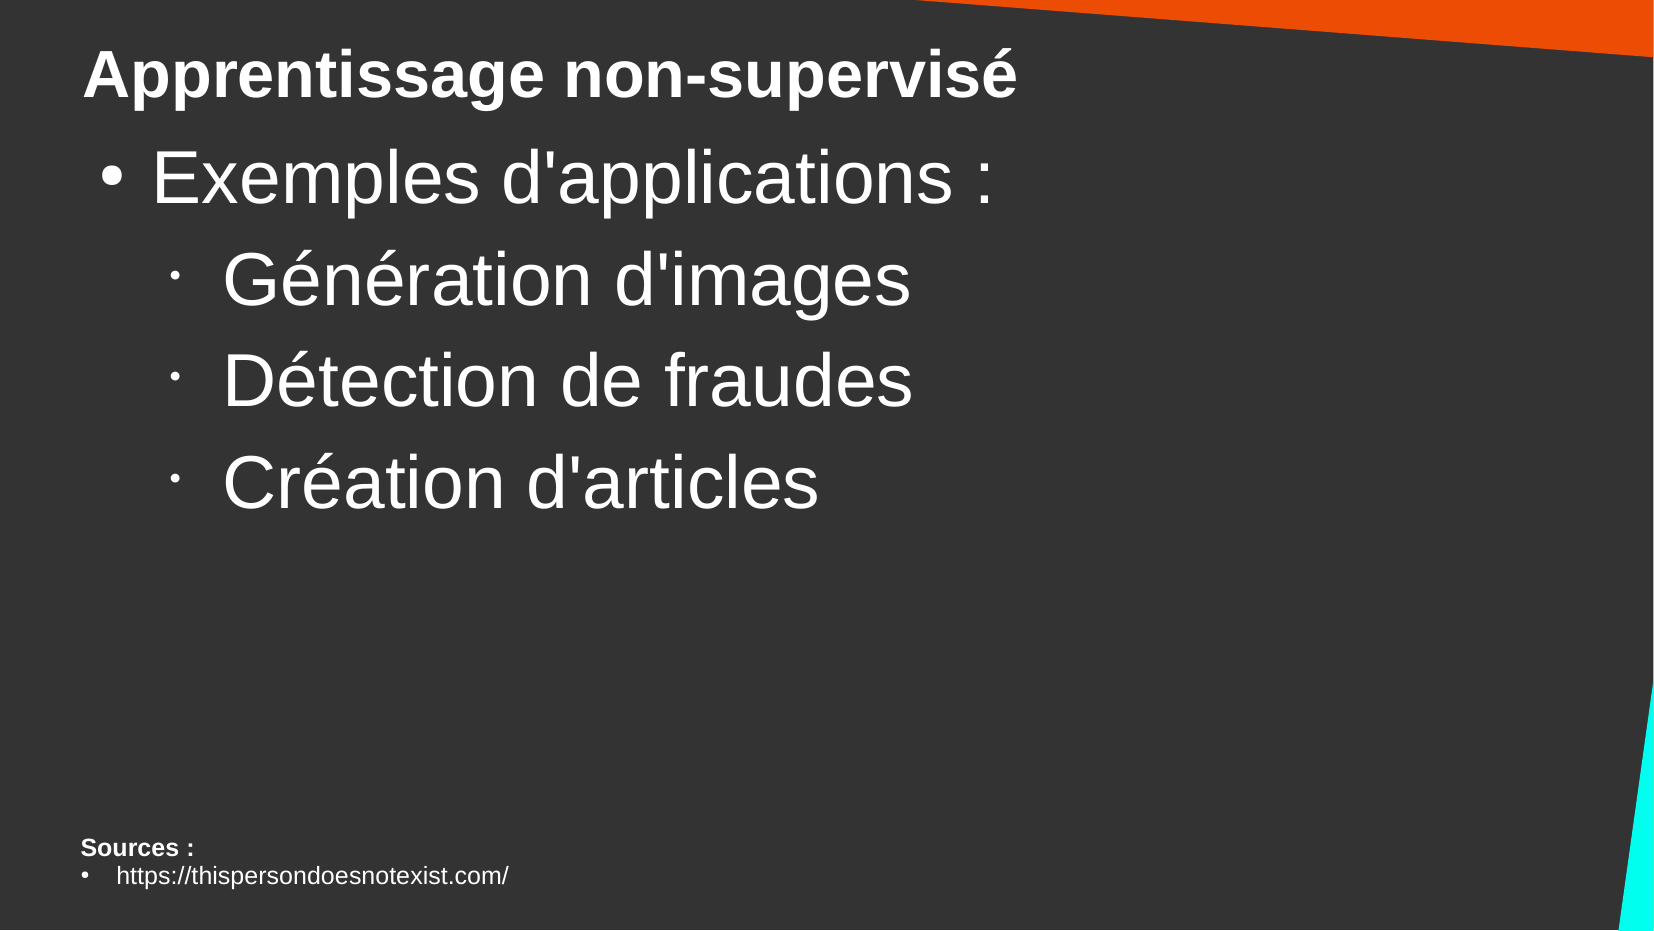

# Apprentissage non-supervisé
Exemples d'applications :
Génération d'images
Détection de fraudes
Création d'articles
Sources :
https://thispersondoesnotexist.com/